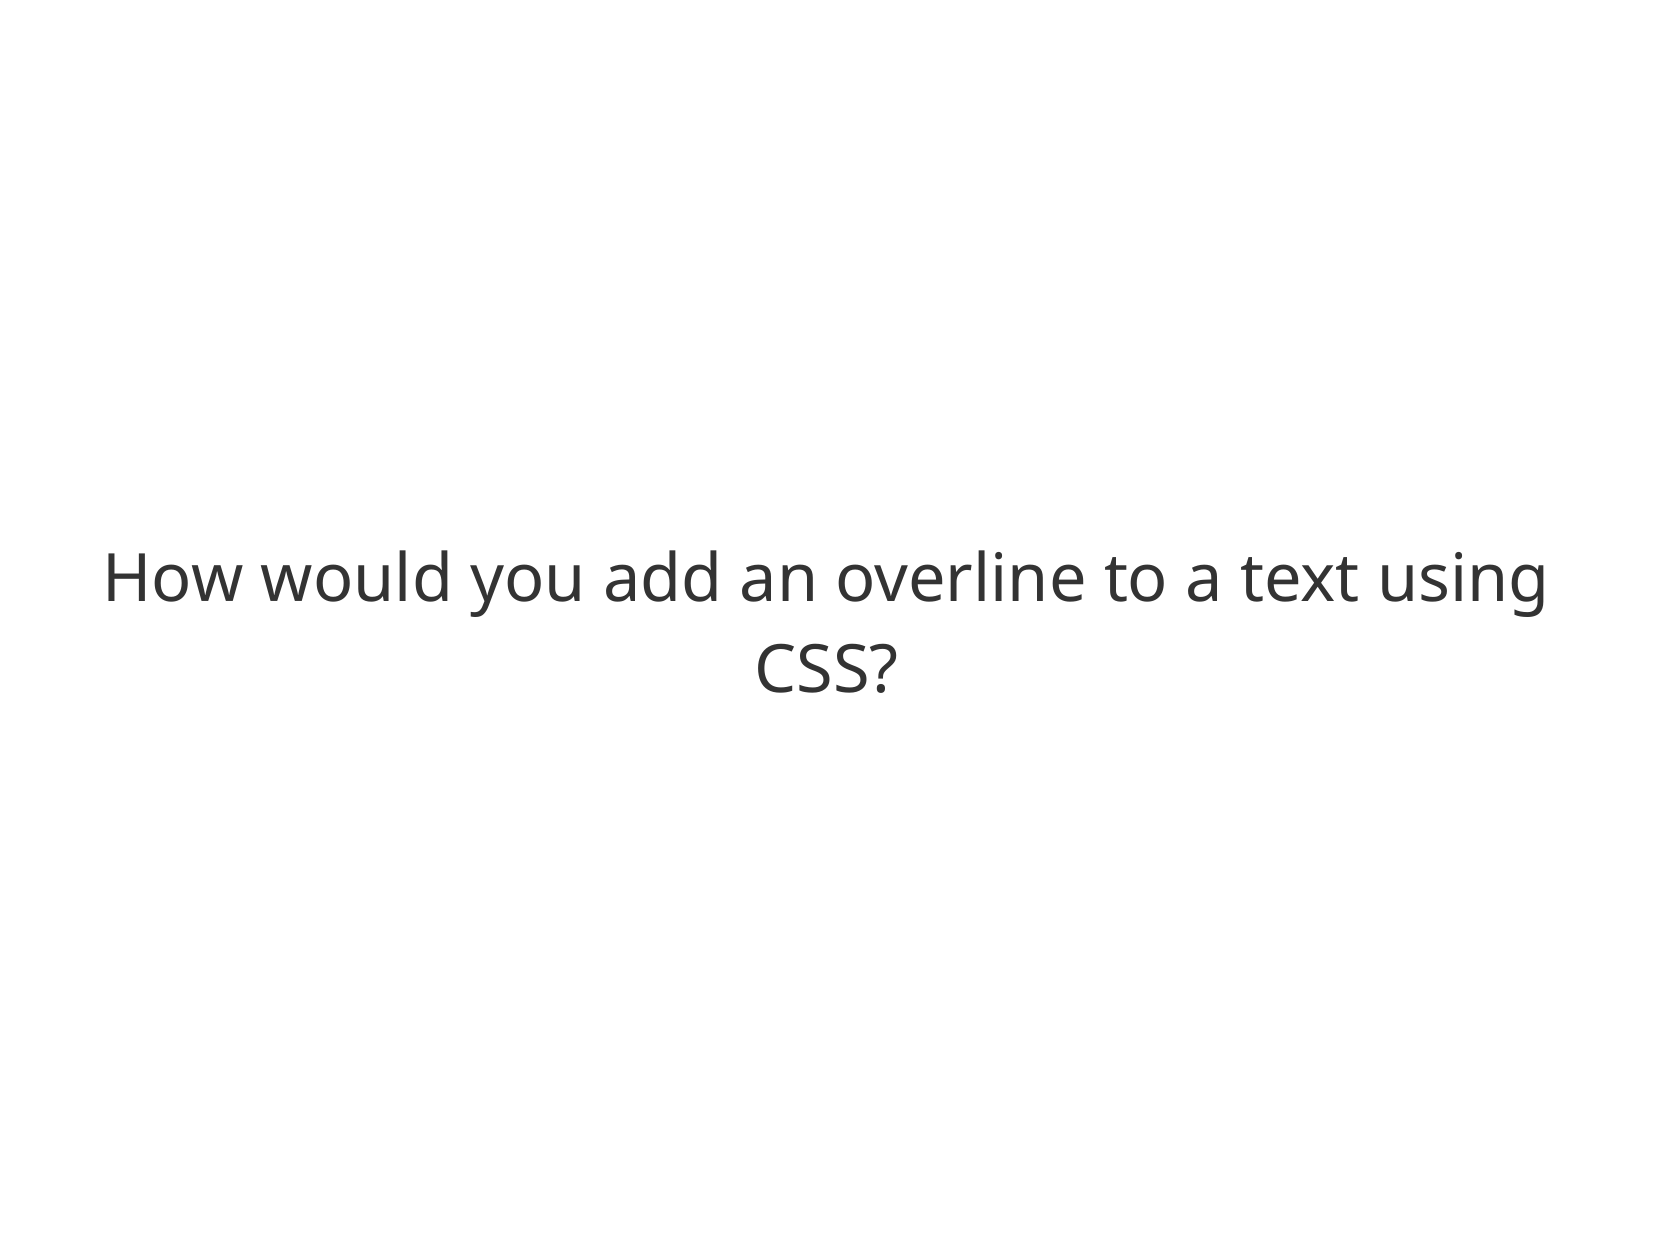

# How would you add an overline to a text using CSS?